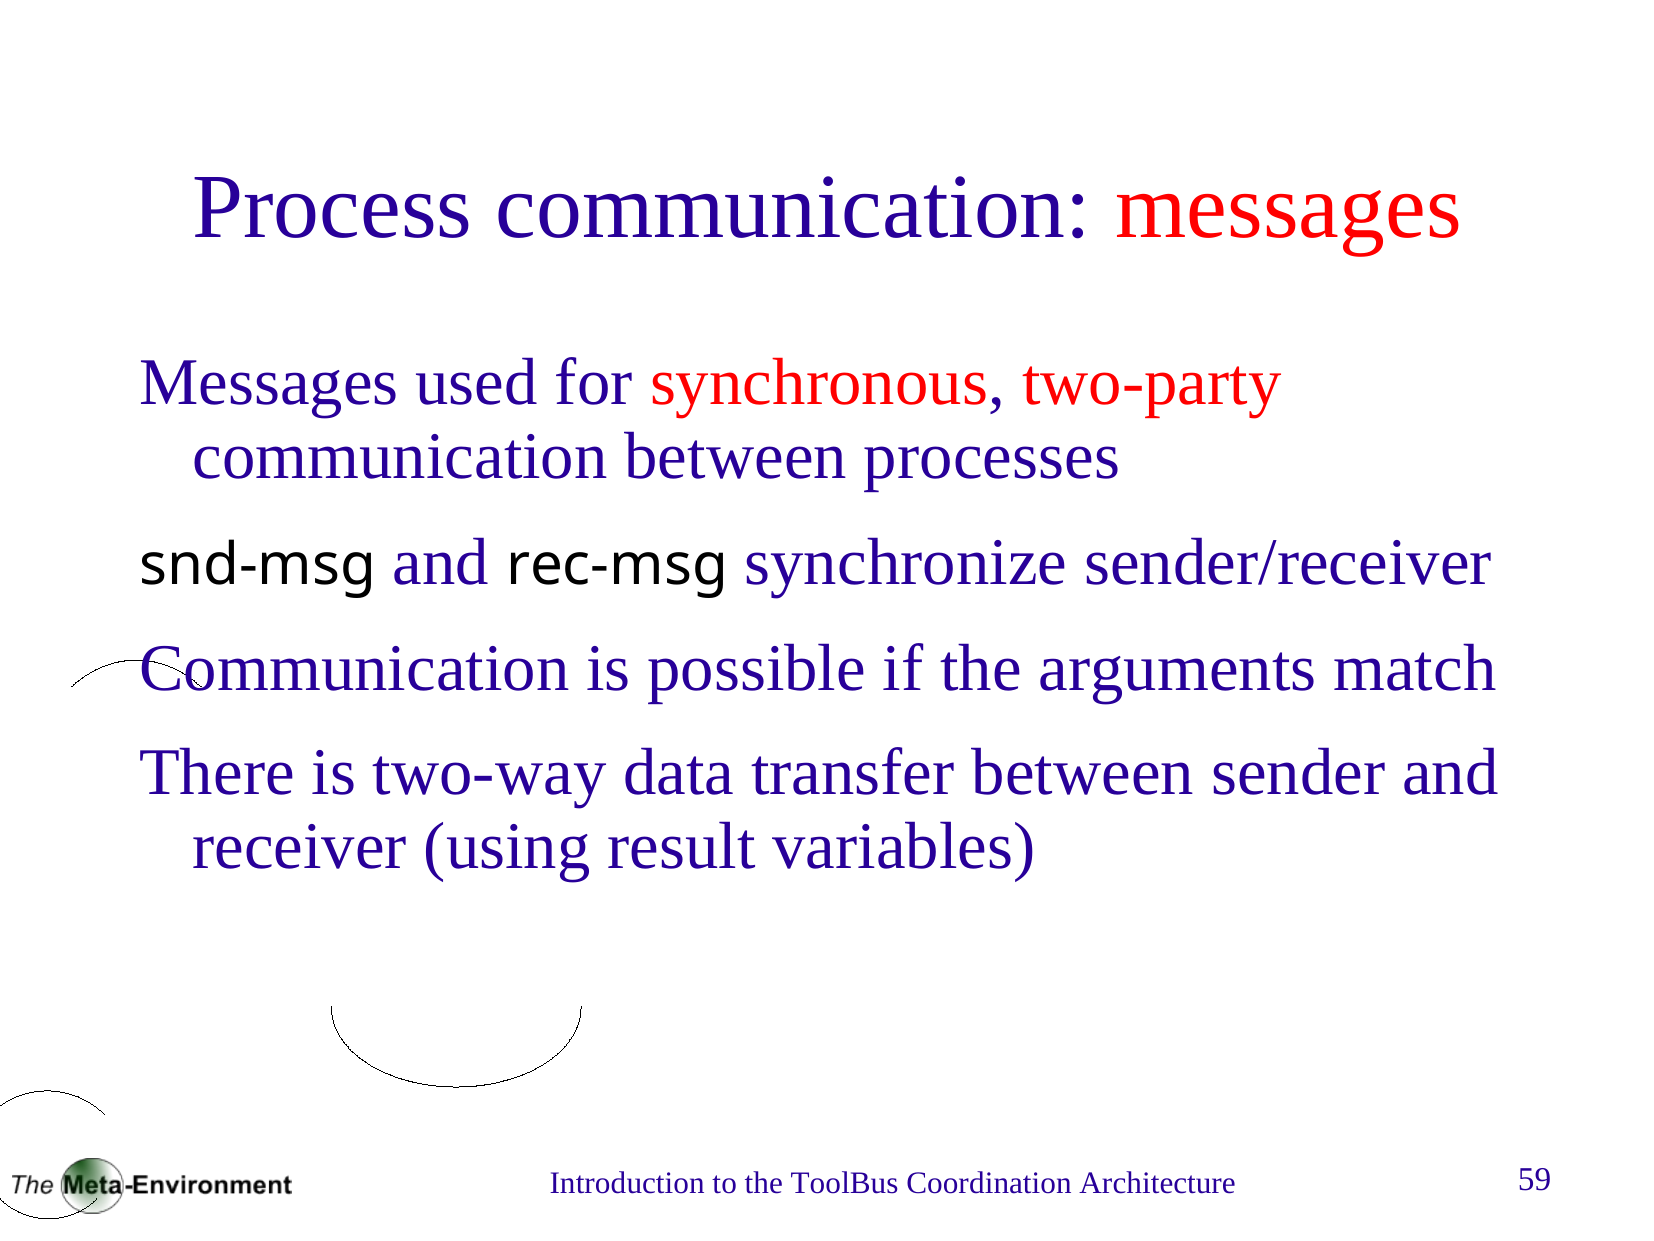

# Process communication: messages
Messages used for synchronous, two-party communication between processes
snd-msg and rec-msg synchronize sender/receiver
Communication is possible if the arguments match
There is two-way data transfer between sender and receiver (using result variables)